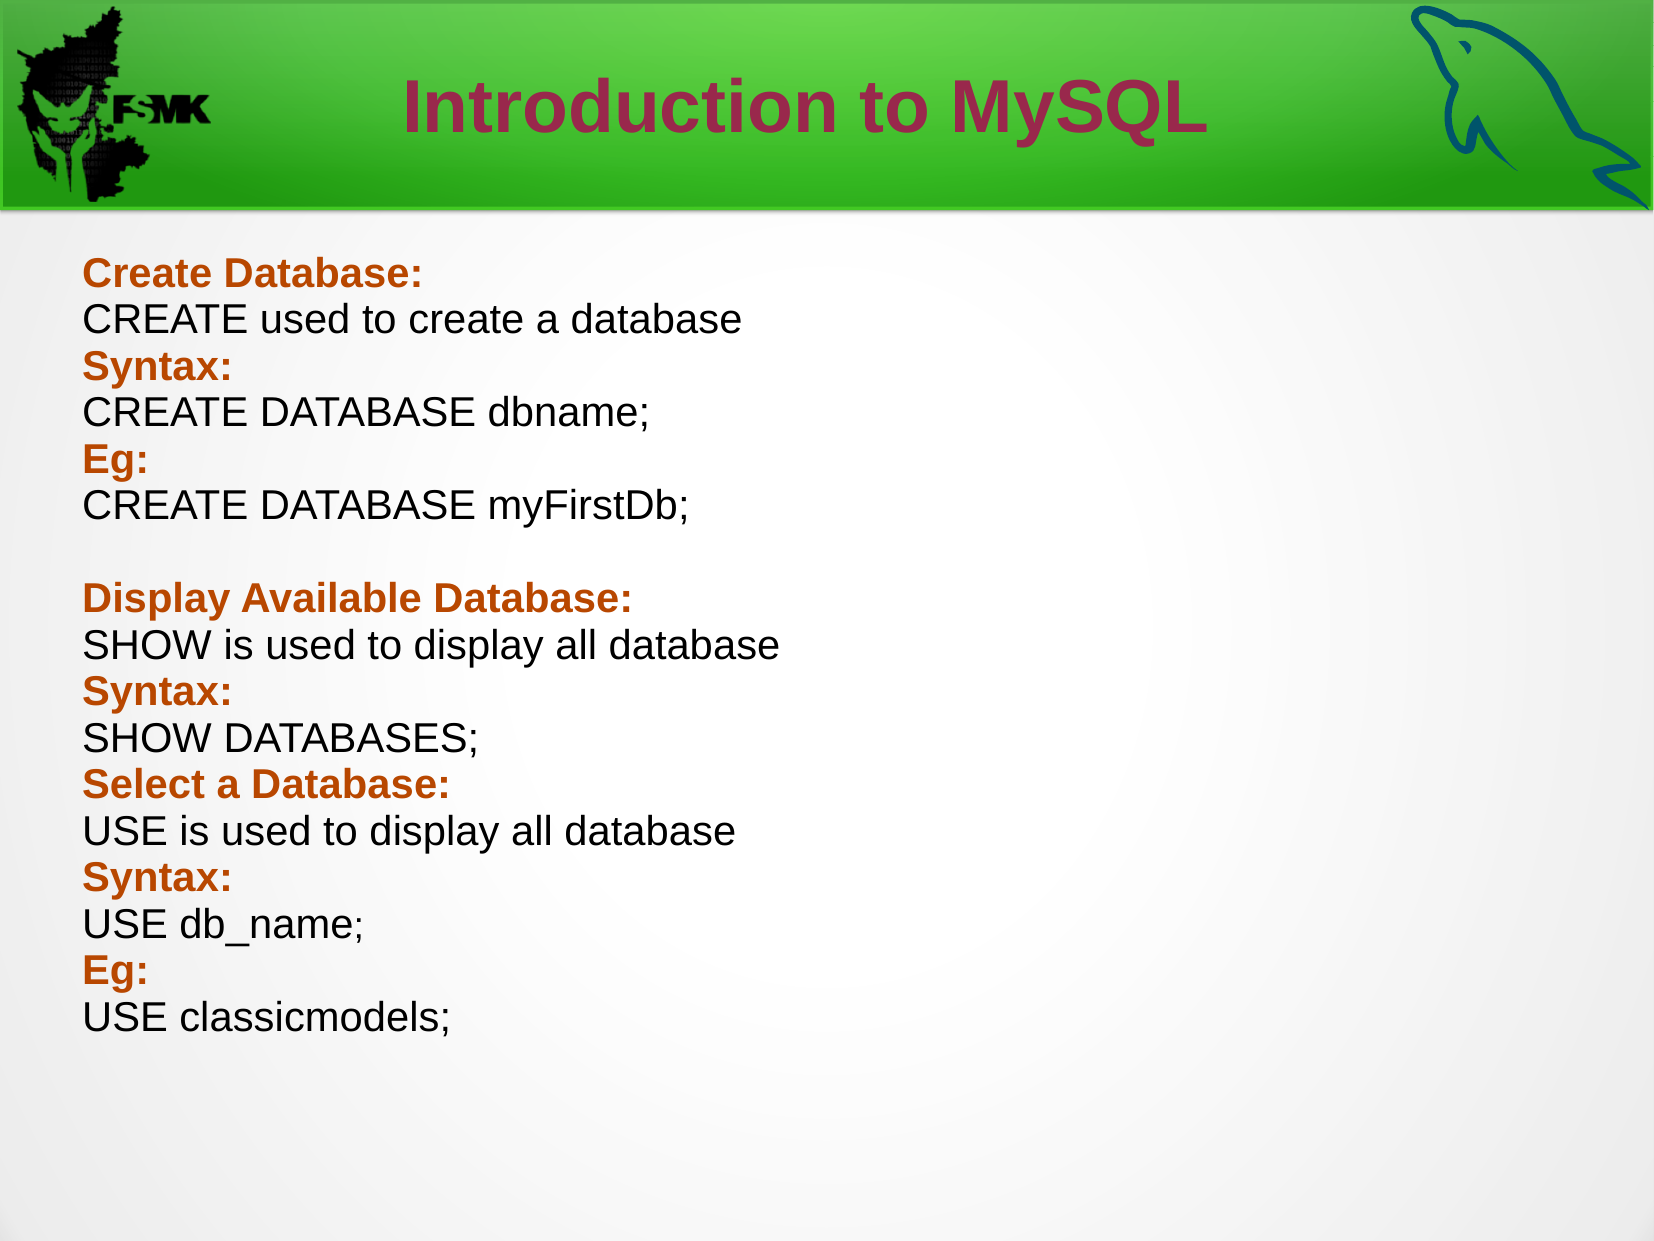

# Introduction to MySQL
Create Database:
CREATE used to create a database
Syntax:
CREATE DATABASE dbname;
Eg:
CREATE DATABASE myFirstDb;
Display Available Database:
SHOW is used to display all database
Syntax:
SHOW DATABASES;
Select a Database:
USE is used to display all database
Syntax:
USE db_name;
Eg:
USE classicmodels;